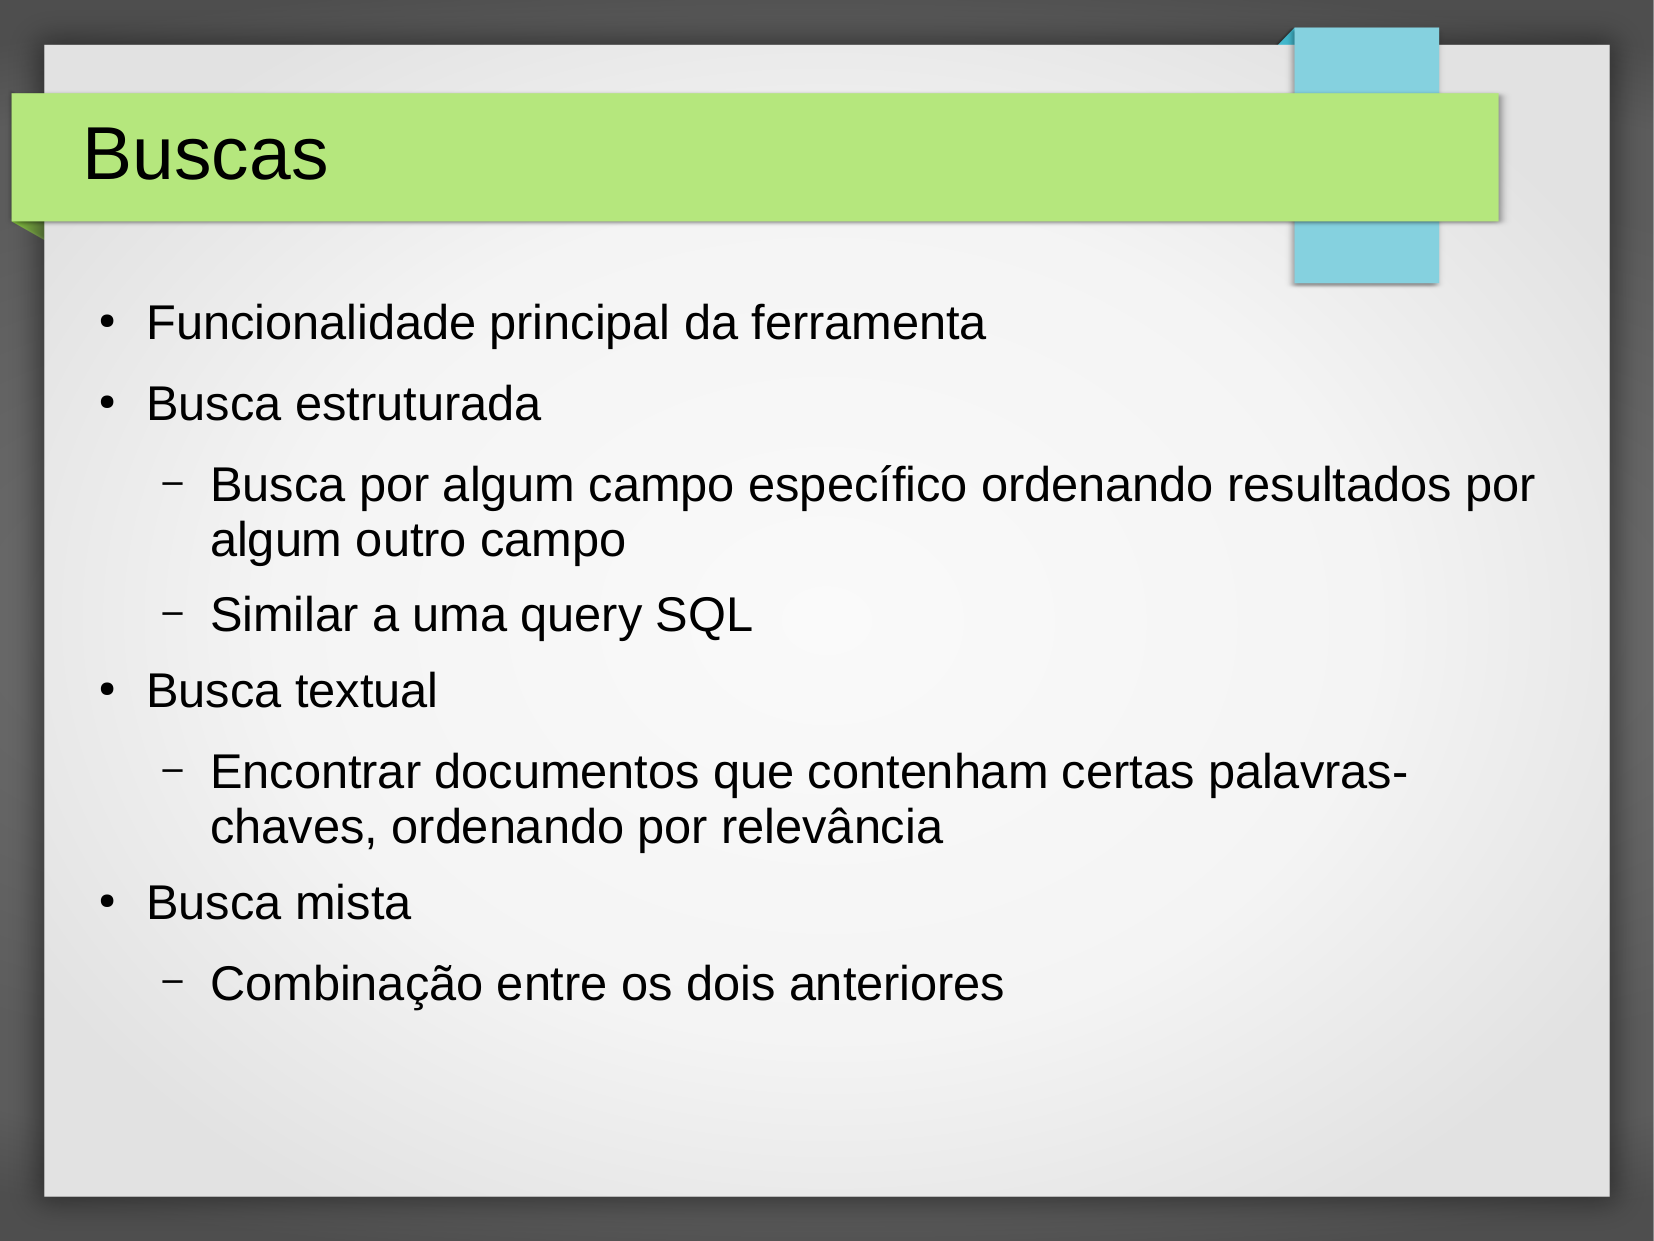

# Buscas
Funcionalidade principal da ferramenta
Busca estruturada
Busca por algum campo específico ordenando resultados por algum outro campo
Similar a uma query SQL
Busca textual
Encontrar documentos que contenham certas palavras-chaves, ordenando por relevância
Busca mista
Combinação entre os dois anteriores